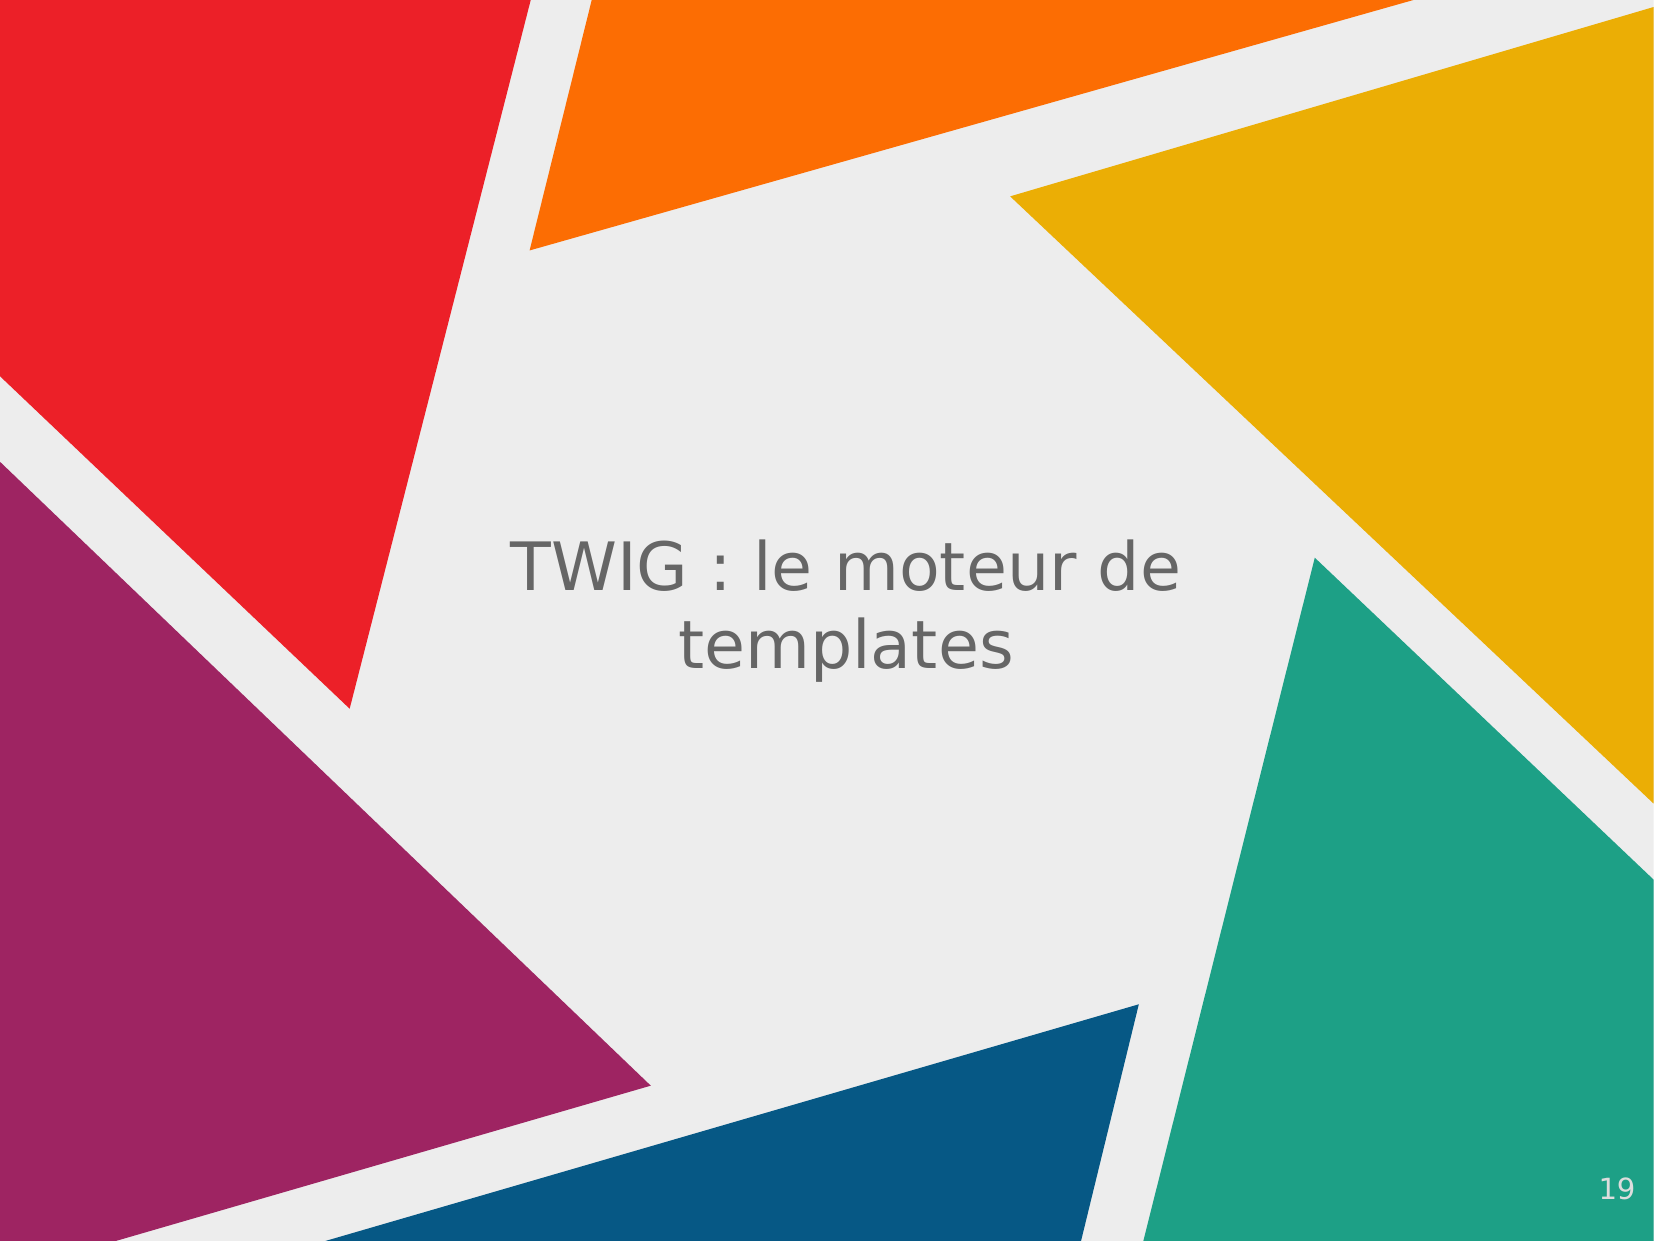

# TWIG : le moteur de templates
19